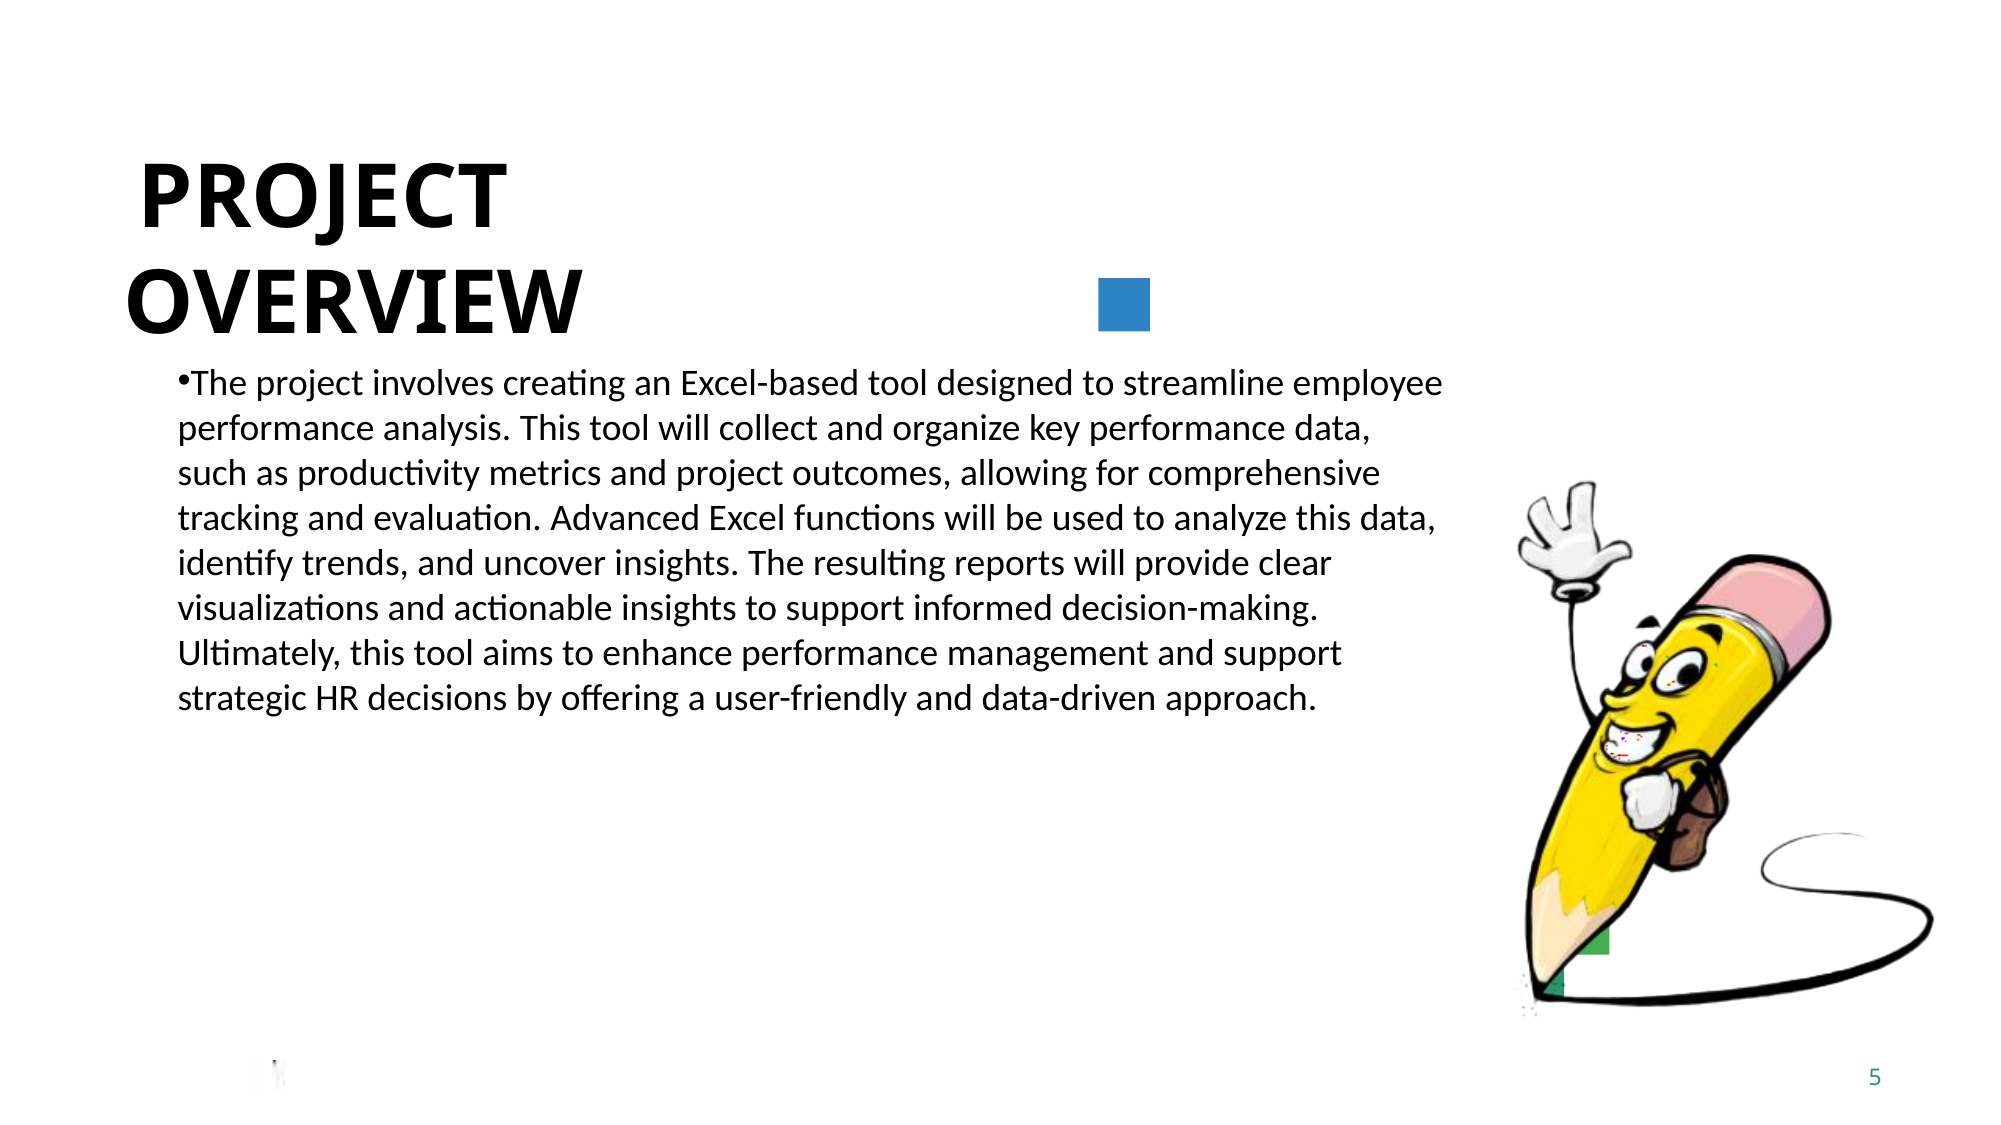

# PROJECT	OVERVIEW
The project involves creating an Excel-based tool designed to streamline employee performance analysis. This tool will collect and organize key performance data, such as productivity metrics and project outcomes, allowing for comprehensive tracking and evaluation. Advanced Excel functions will be used to analyze this data, identify trends, and uncover insights. The resulting reports will provide clear visualizations and actionable insights to support informed decision-making. Ultimately, this tool aims to enhance performance management and support strategic HR decisions by offering a user-friendly and data-driven approach.